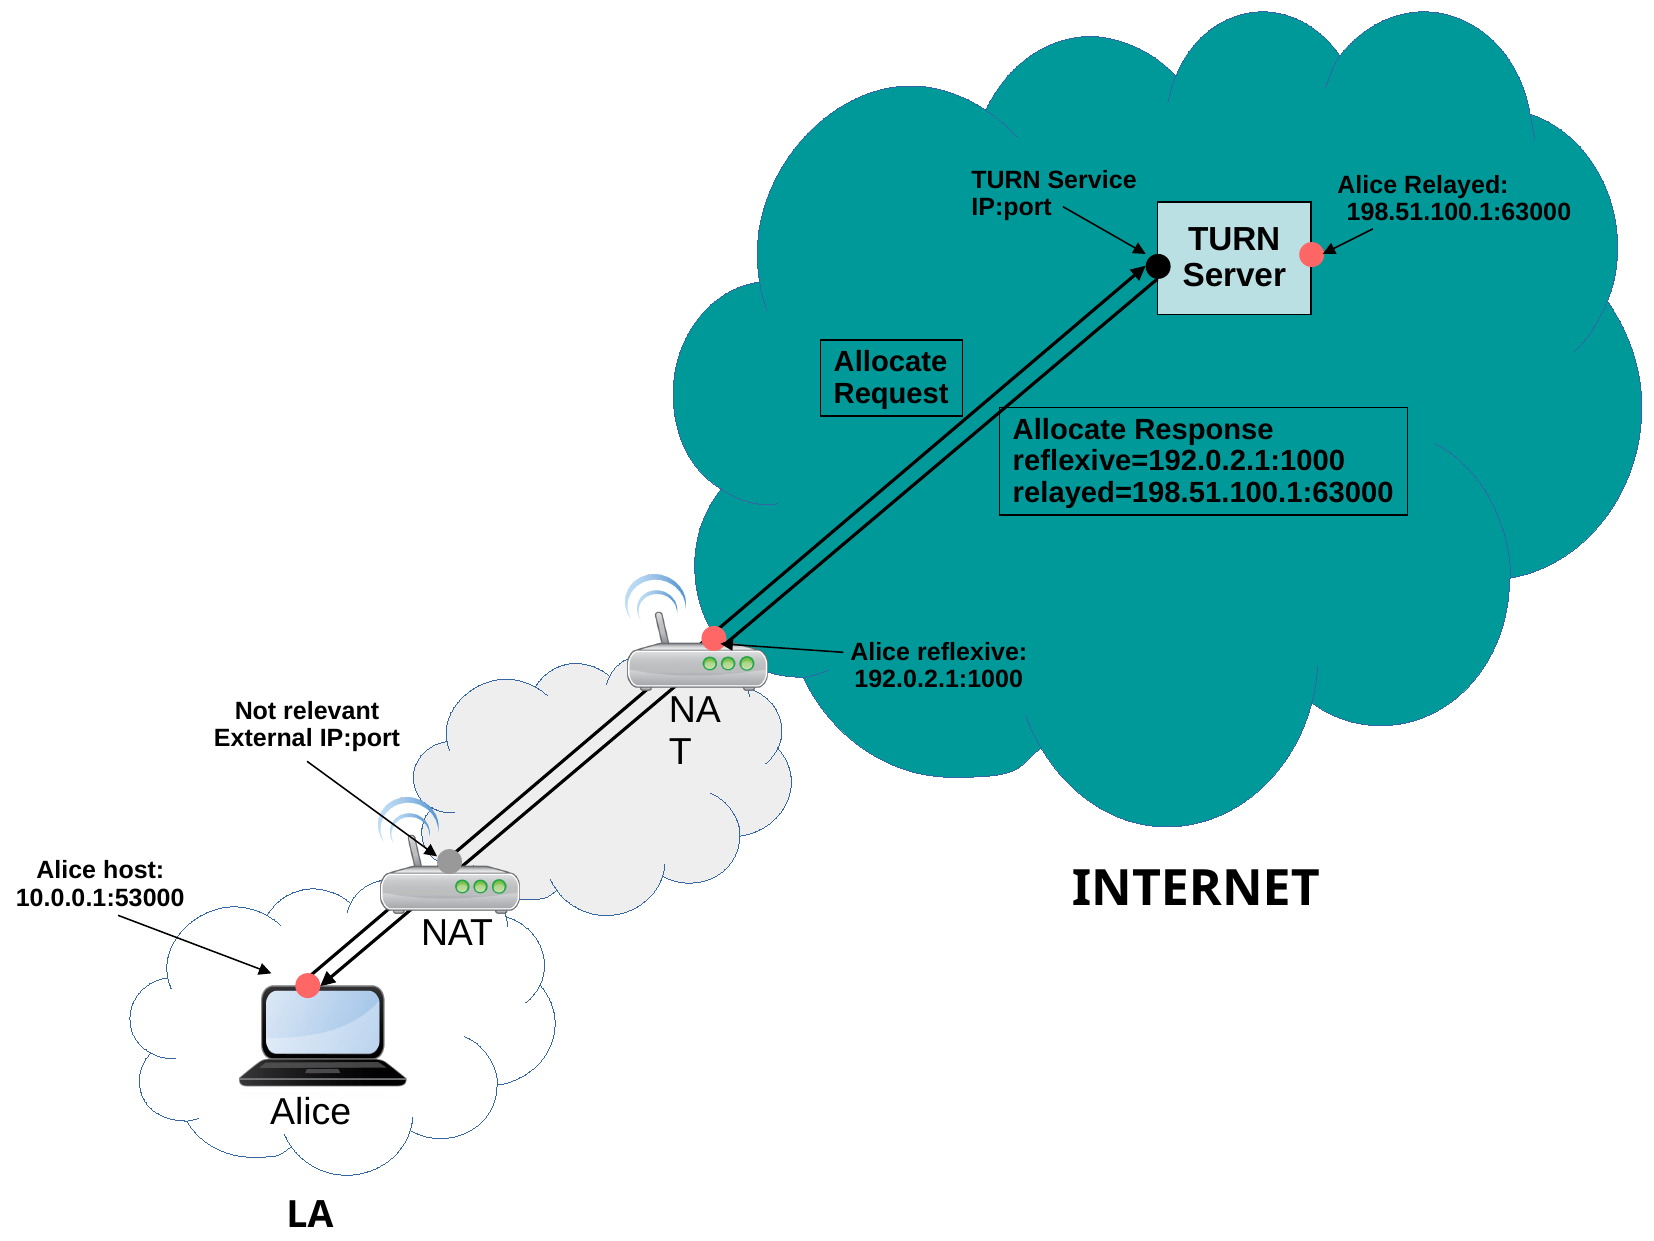

TURN Service IP:port
Alice Relayed:
198.51.100.1:63000
TURN
Server
Allocate
Request
Allocate Response
reflexive=192.0.2.1:1000
relayed=198.51.100.1:63000
Alice reflexive:
192.0.2.1:1000
NAT
Not relevant
External IP:port
INTERNET
Alice host:
10.0.0.1:53000
NAT
Alice
LAN